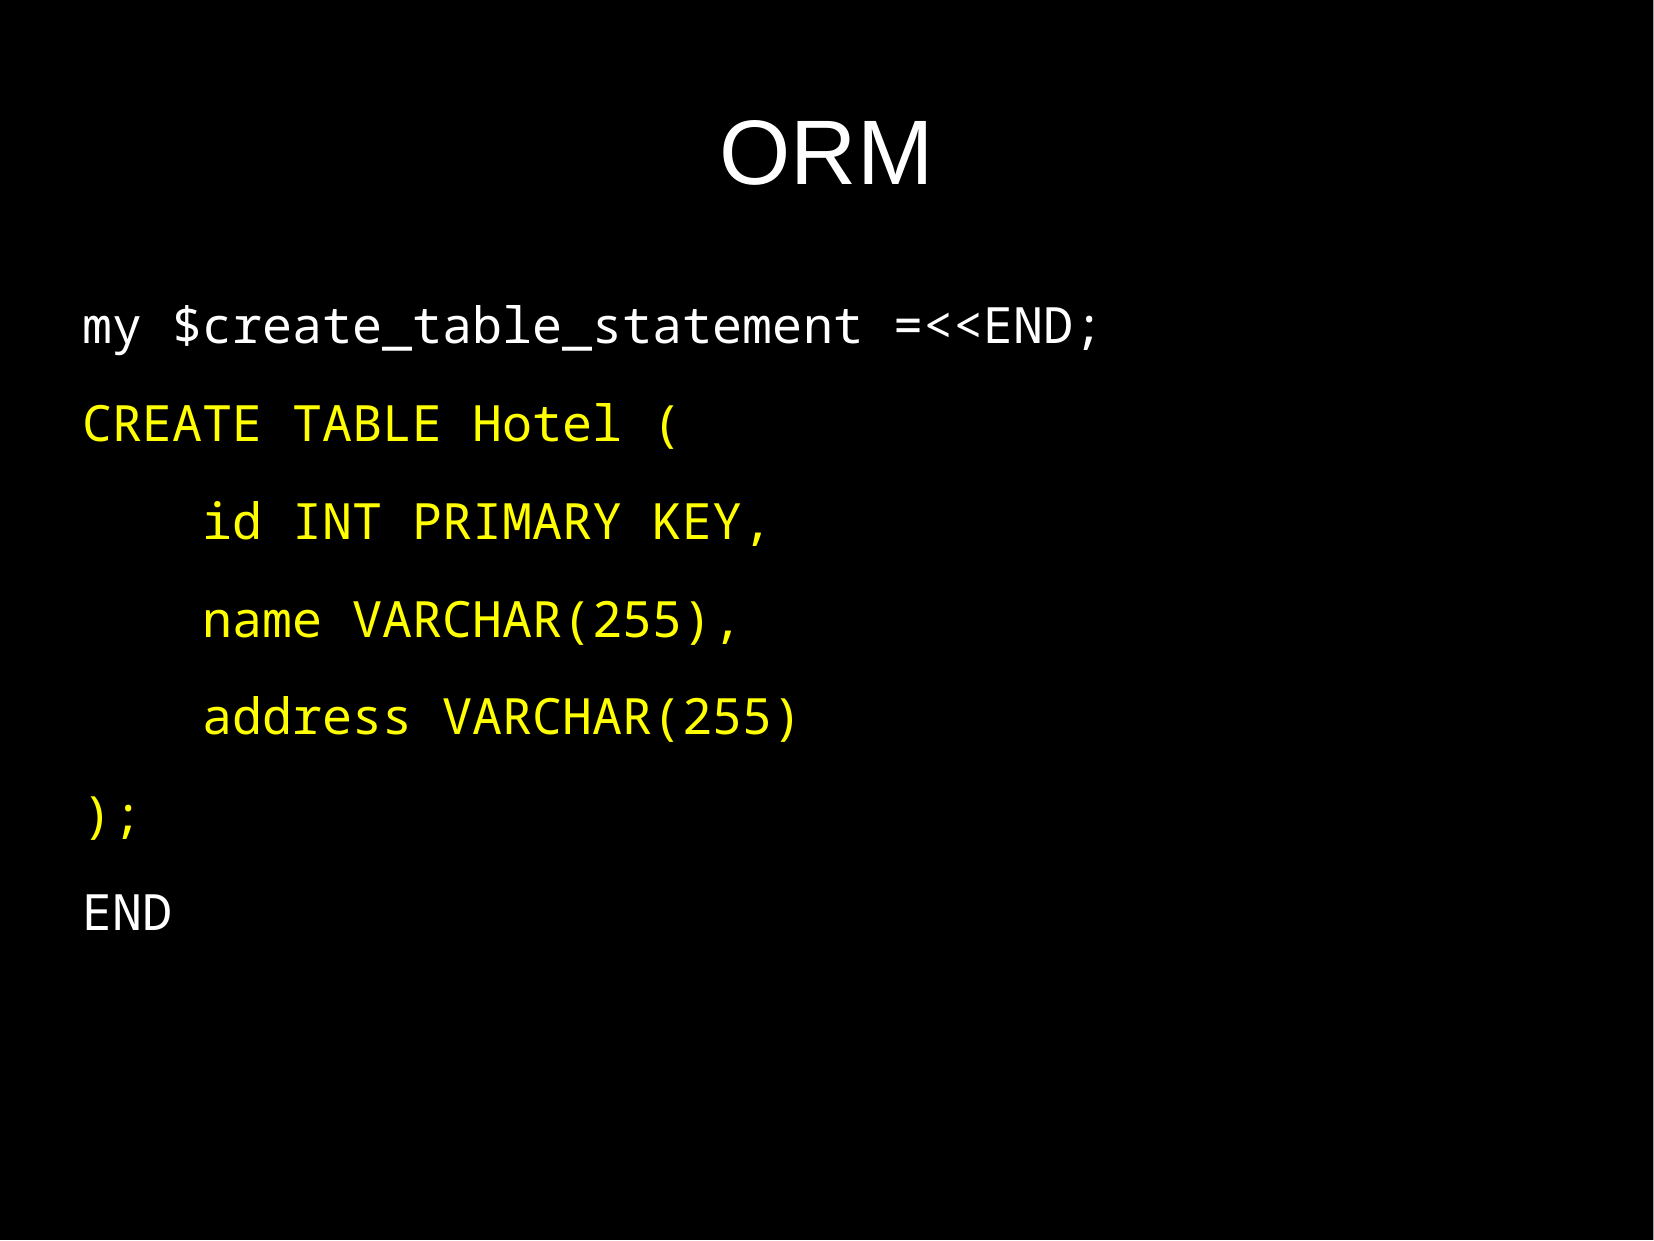

# ORM
my $create_table_statement =<<END;
CREATE TABLE Hotel (
 id INT PRIMARY KEY,
 name VARCHAR(255),
 address VARCHAR(255)
);
END